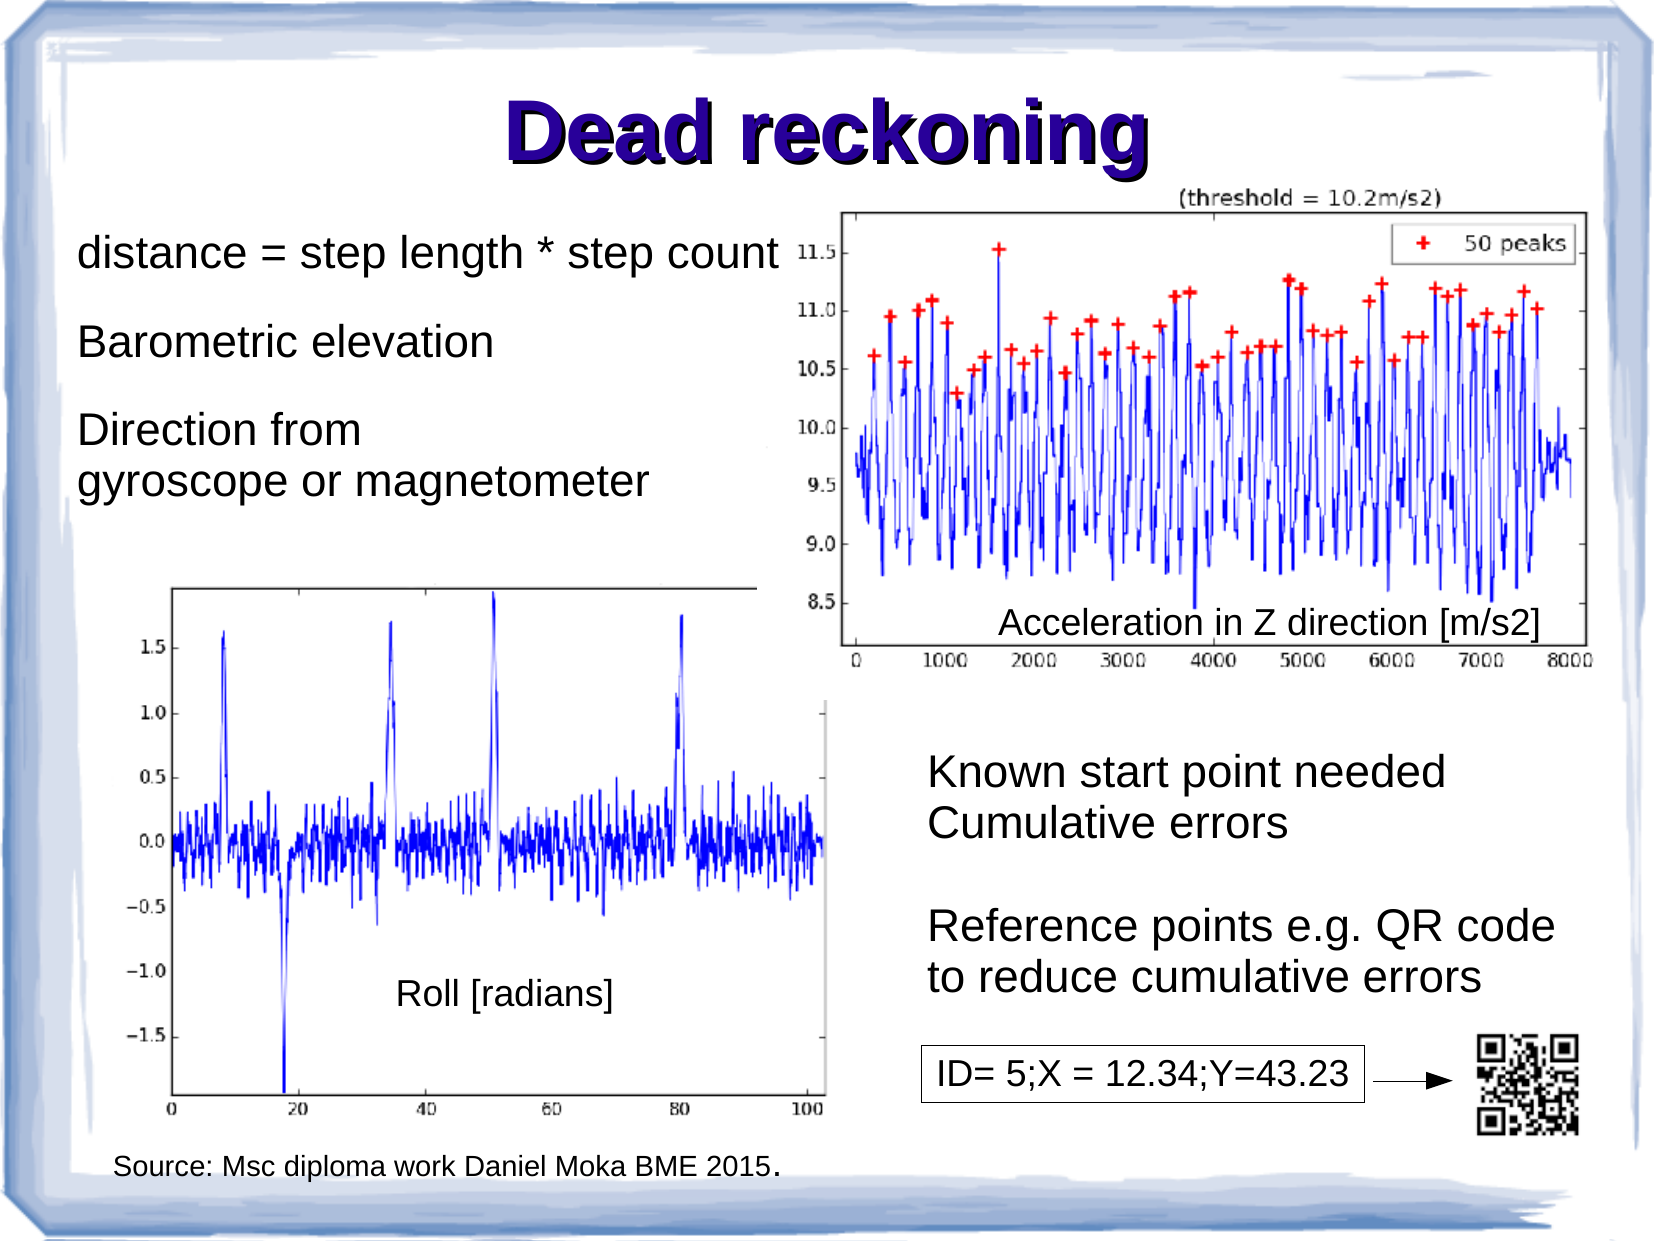

# Dead reckoning
distance = step length * step count
Barometric elevation
Direction from
gyroscope or magnetometer
Acceleration in Z direction [m/s2]
Known start point needed
Cumulative errors
Reference points e.g. QR code
to reduce cumulative errors
Roll [radians]
ID= 5;X = 12.34;Y=43.23
Source: Msc diploma work Daniel Moka BME 2015.